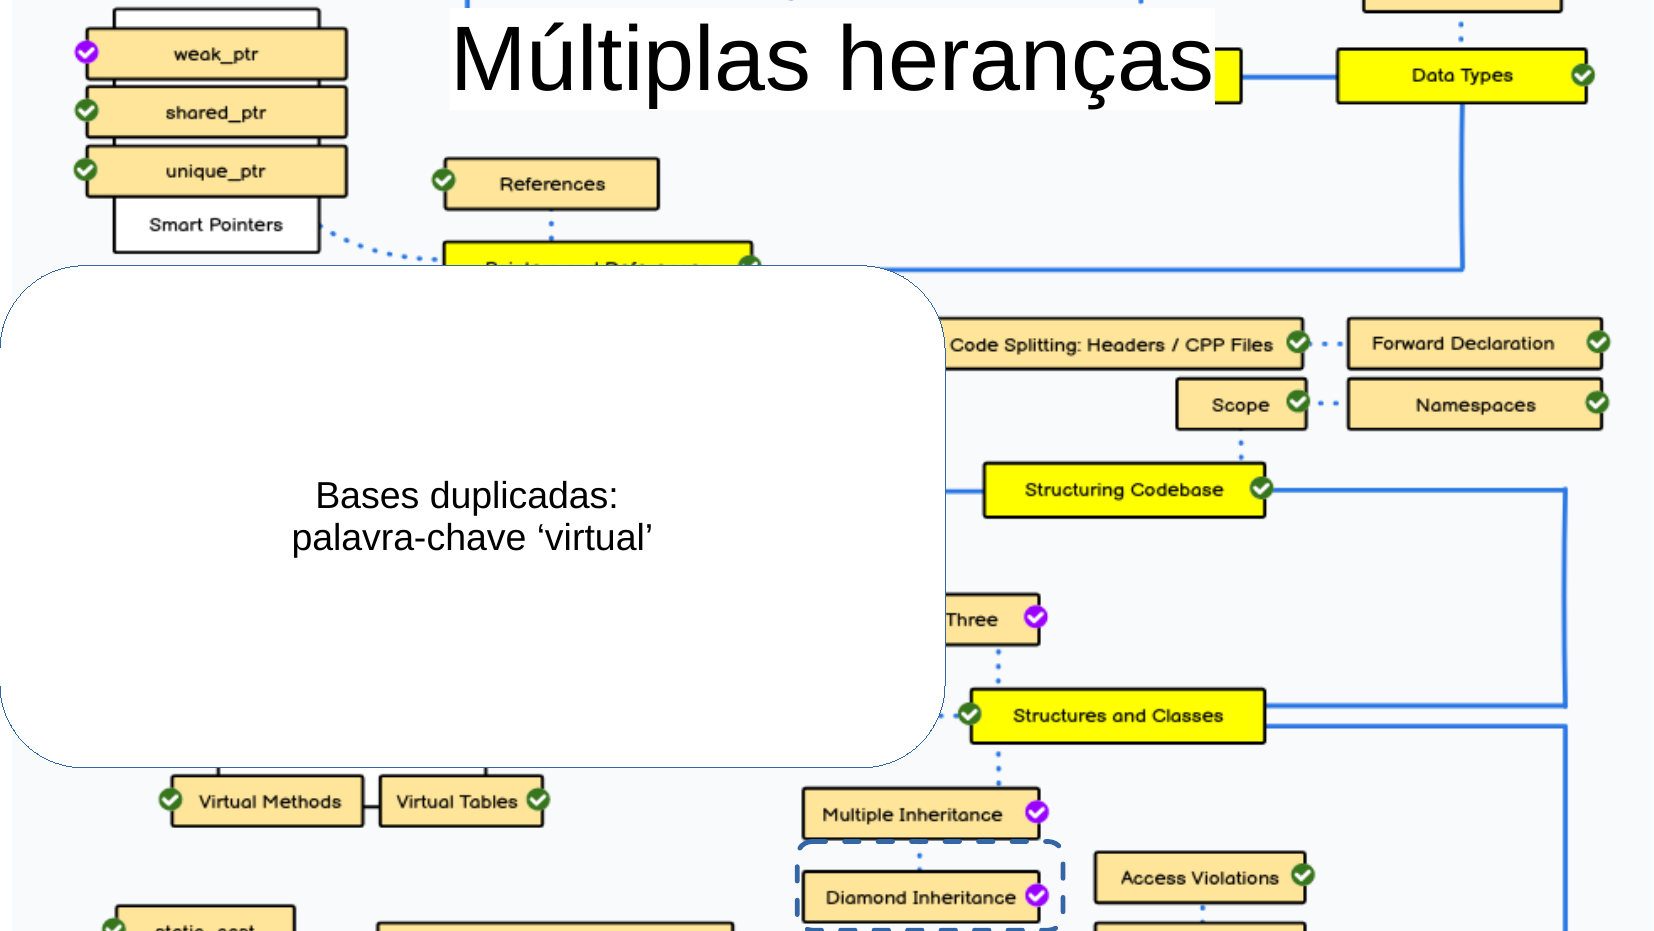

# Múltiplas heranças
Bases duplicadas:
palavra-chave ‘virtual’